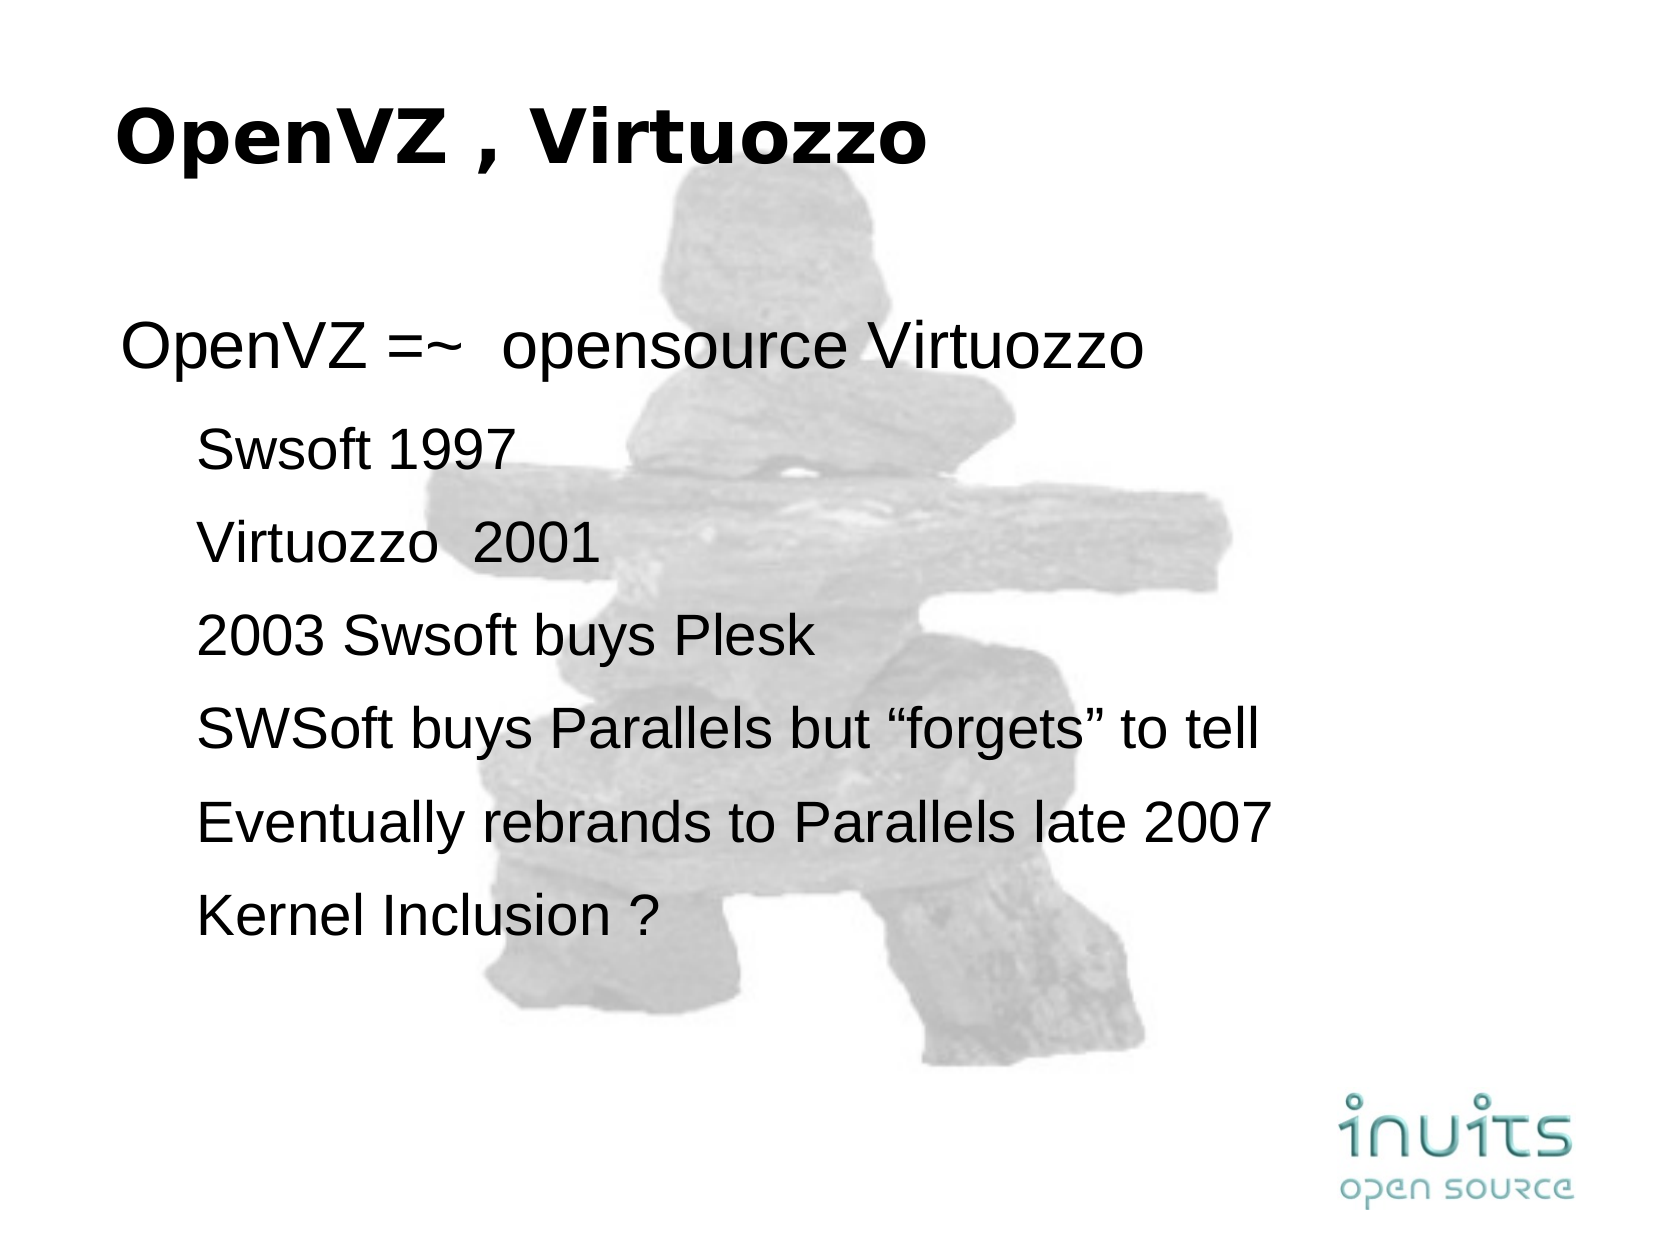

OpenVZ , Virtuozzo
# OpenVZ =~ opensource Virtuozzo
Swsoft 1997
Virtuozzo 2001
2003 Swsoft buys Plesk
SWSoft buys Parallels but “forgets” to tell
Eventually rebrands to Parallels late 2007
Kernel Inclusion ?